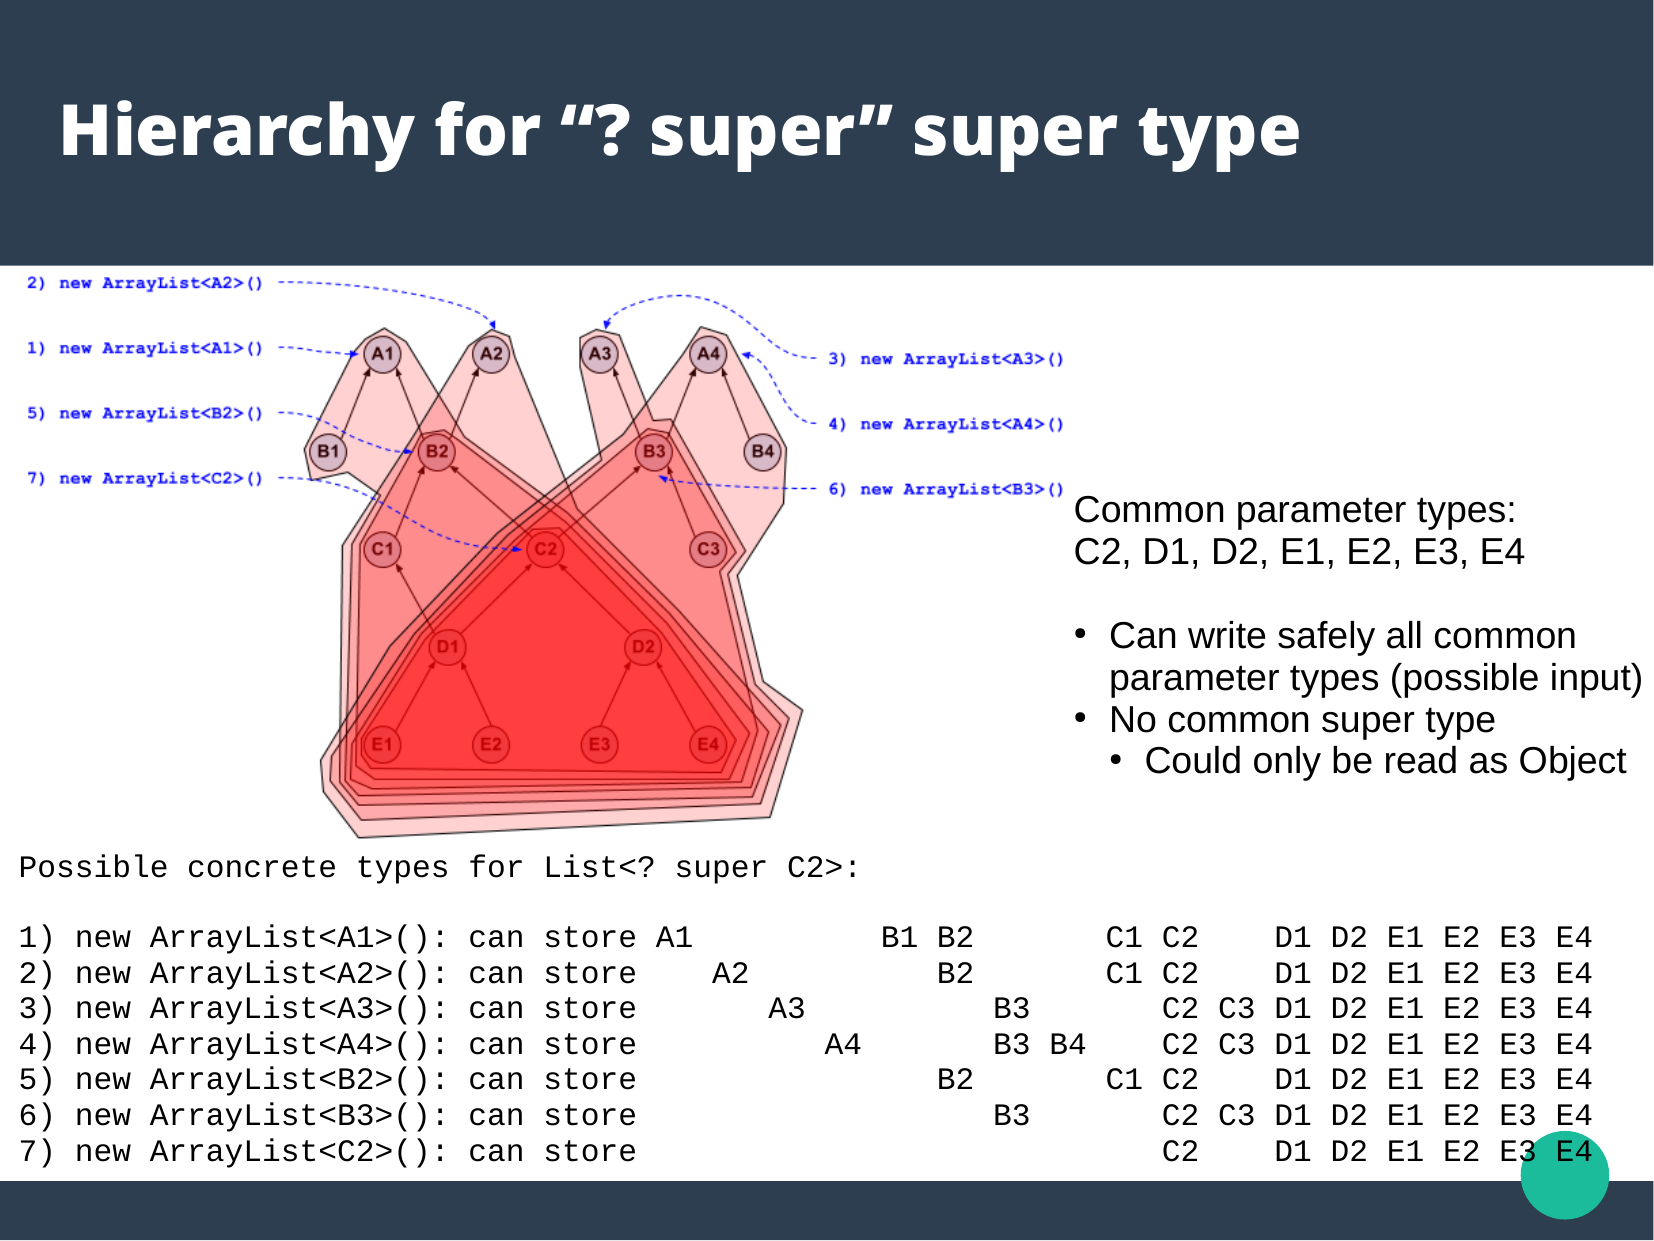

# Hierarchy for “? super” super type
Common parameter types:
C2, D1, D2, E1, E2, E3, E4
Can write safely all common parameter types (possible input)
No common super type
Could only be read as Object
Possible concrete types for List<? super C2>:
1) new ArrayList<A1>(): can store A1 B1 B2 C1 C2 D1 D2 E1 E2 E3 E4
2) new ArrayList<A2>(): can store A2 B2 C1 C2 D1 D2 E1 E2 E3 E4
3) new ArrayList<A3>(): can store A3 B3 C2 C3 D1 D2 E1 E2 E3 E4
4) new ArrayList<A4>(): can store A4 B3 B4 C2 C3 D1 D2 E1 E2 E3 E4
5) new ArrayList<B2>(): can store B2 C1 C2 D1 D2 E1 E2 E3 E4
6) new ArrayList<B3>(): can store B3 C2 C3 D1 D2 E1 E2 E3 E4
7) new ArrayList<C2>(): can store C2 D1 D2 E1 E2 E3 E4